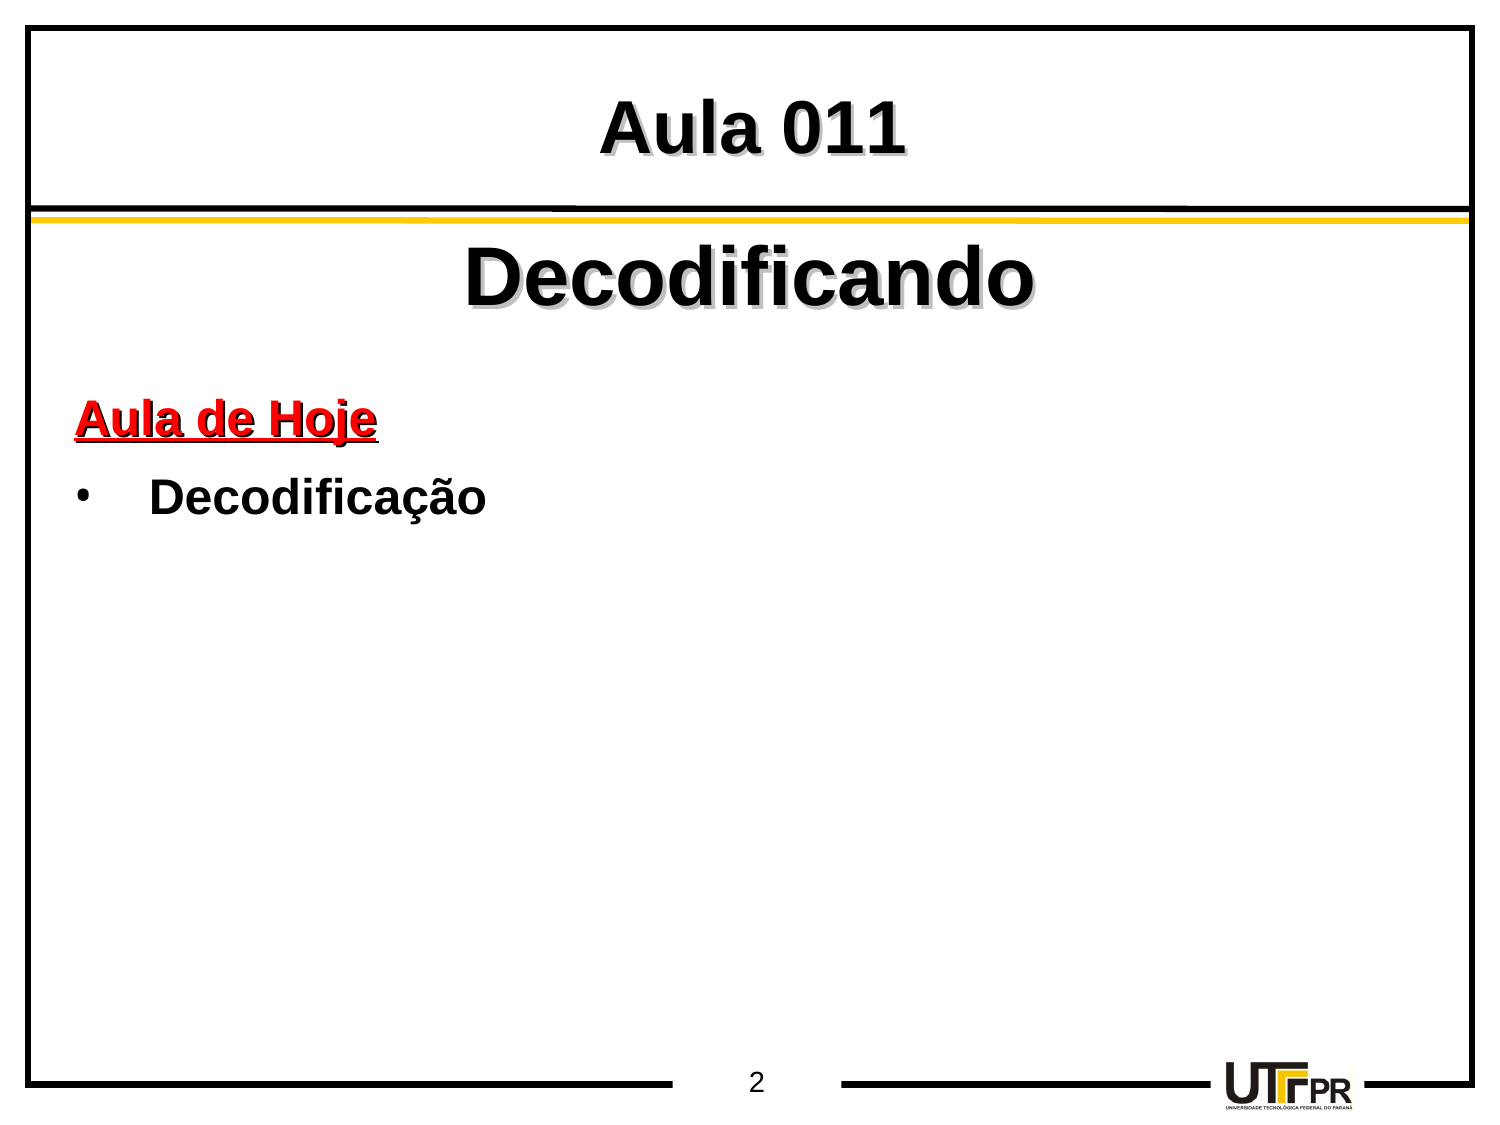

Aula 011
# Decodificando
Aula de Hoje
Decodificação